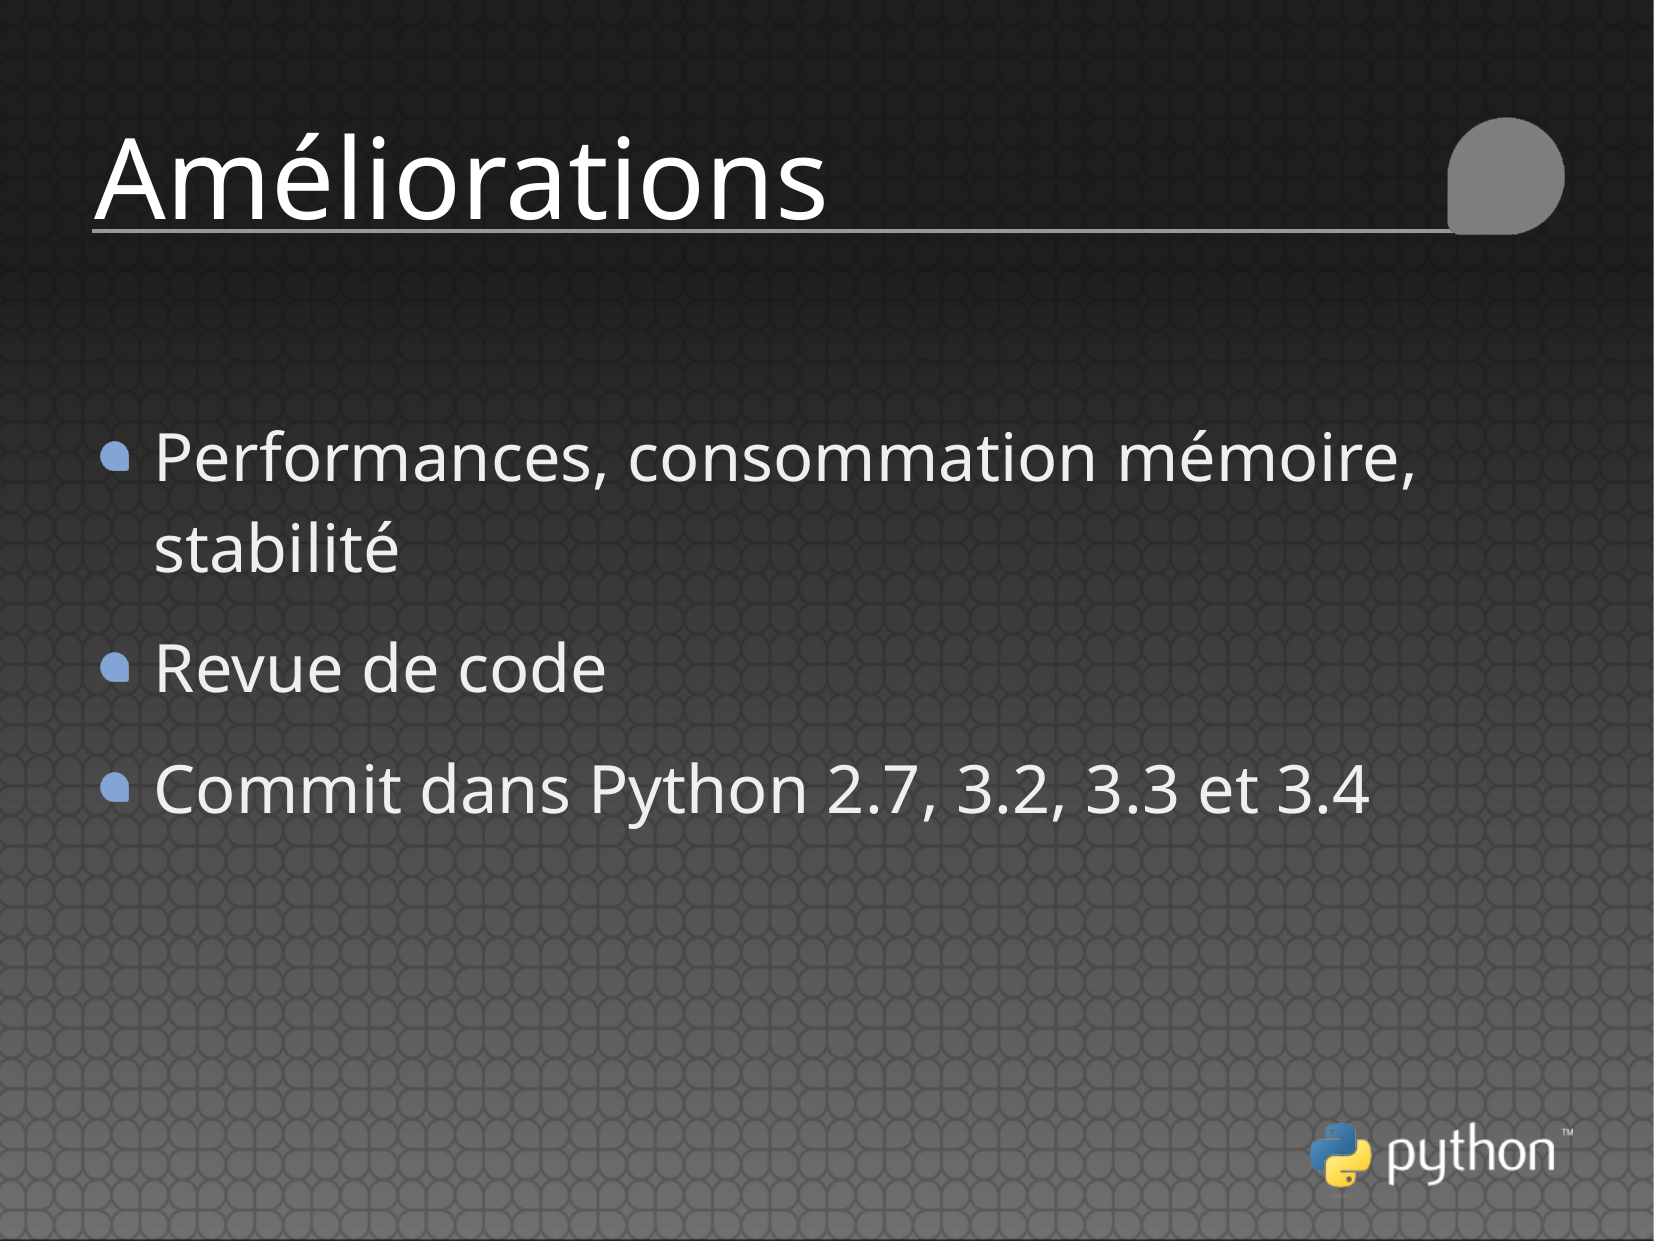

Améliorations
# Performances, consommation mémoire, stabilité
Revue de code
Commit dans Python 2.7, 3.2, 3.3 et 3.4